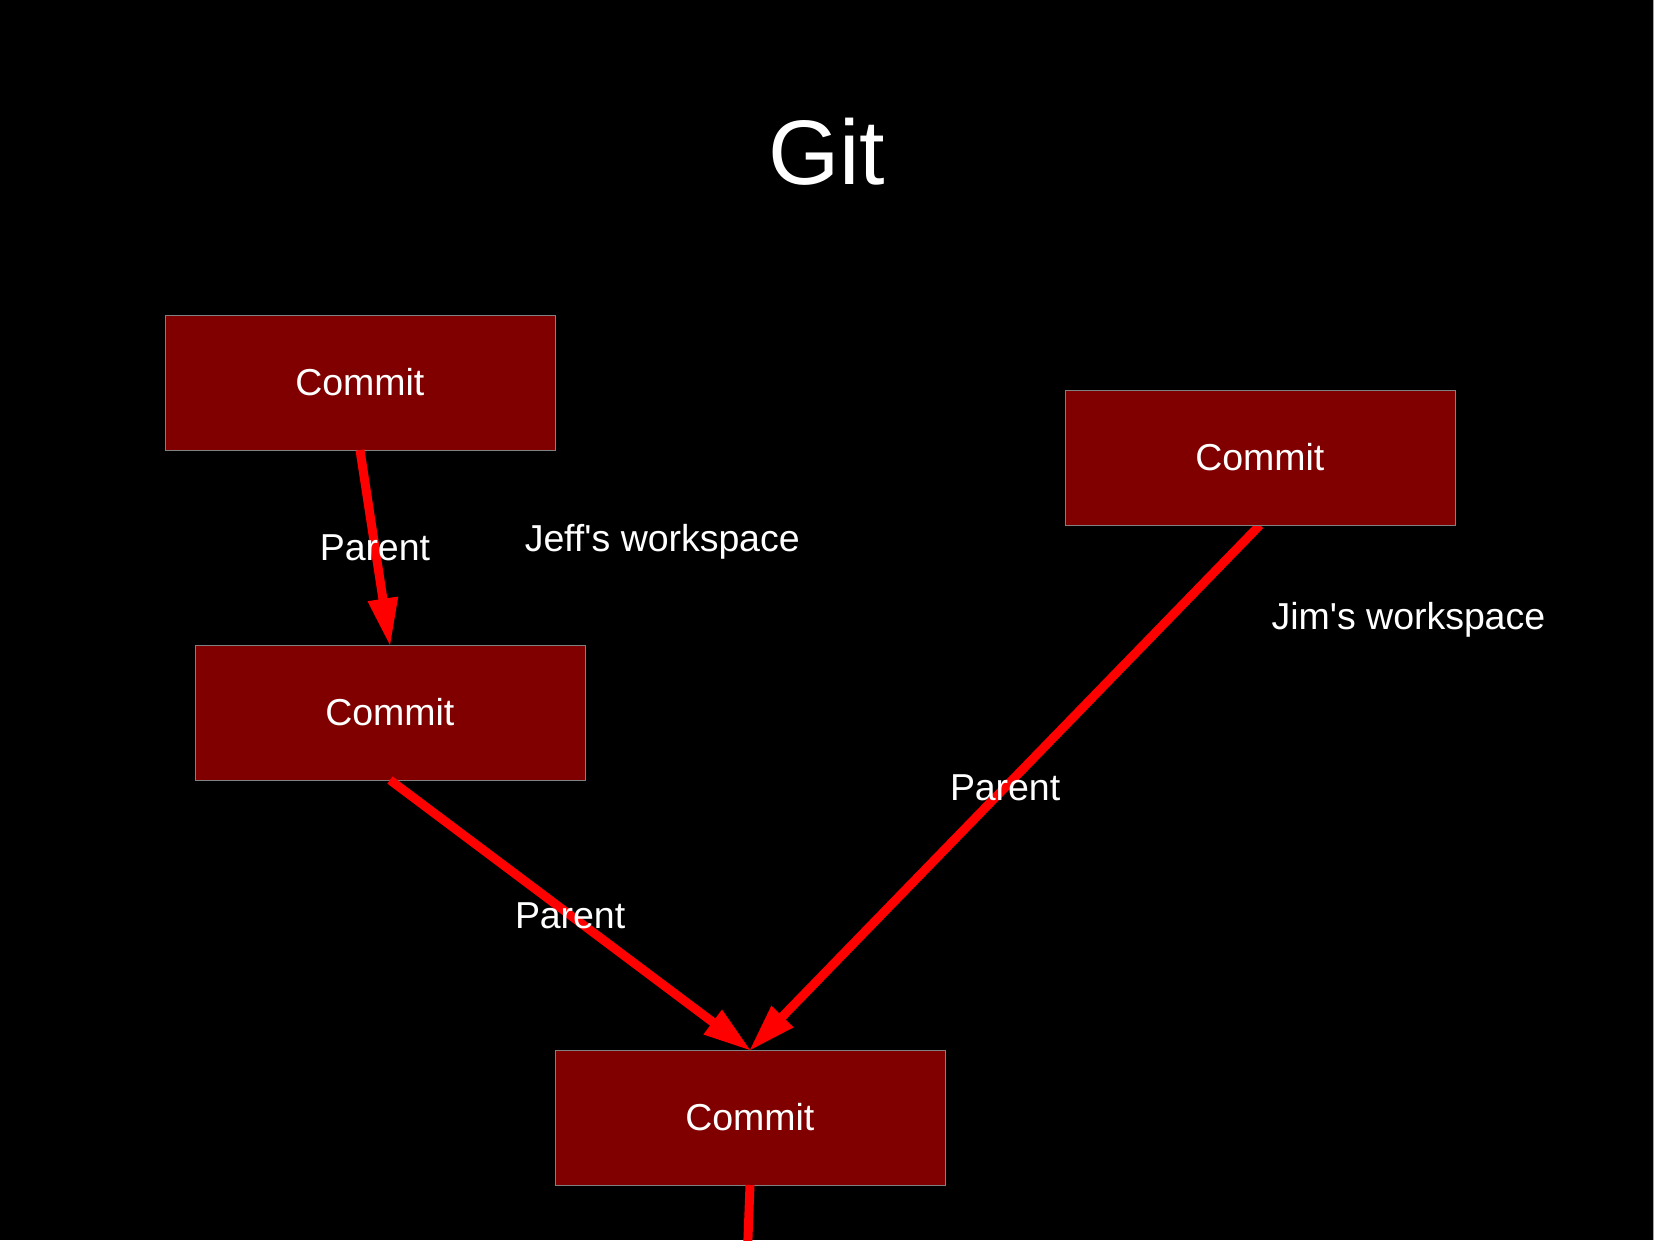

# Git
Commit
Commit
Jeff's workspace
Jim's workspace
Commit
Commit